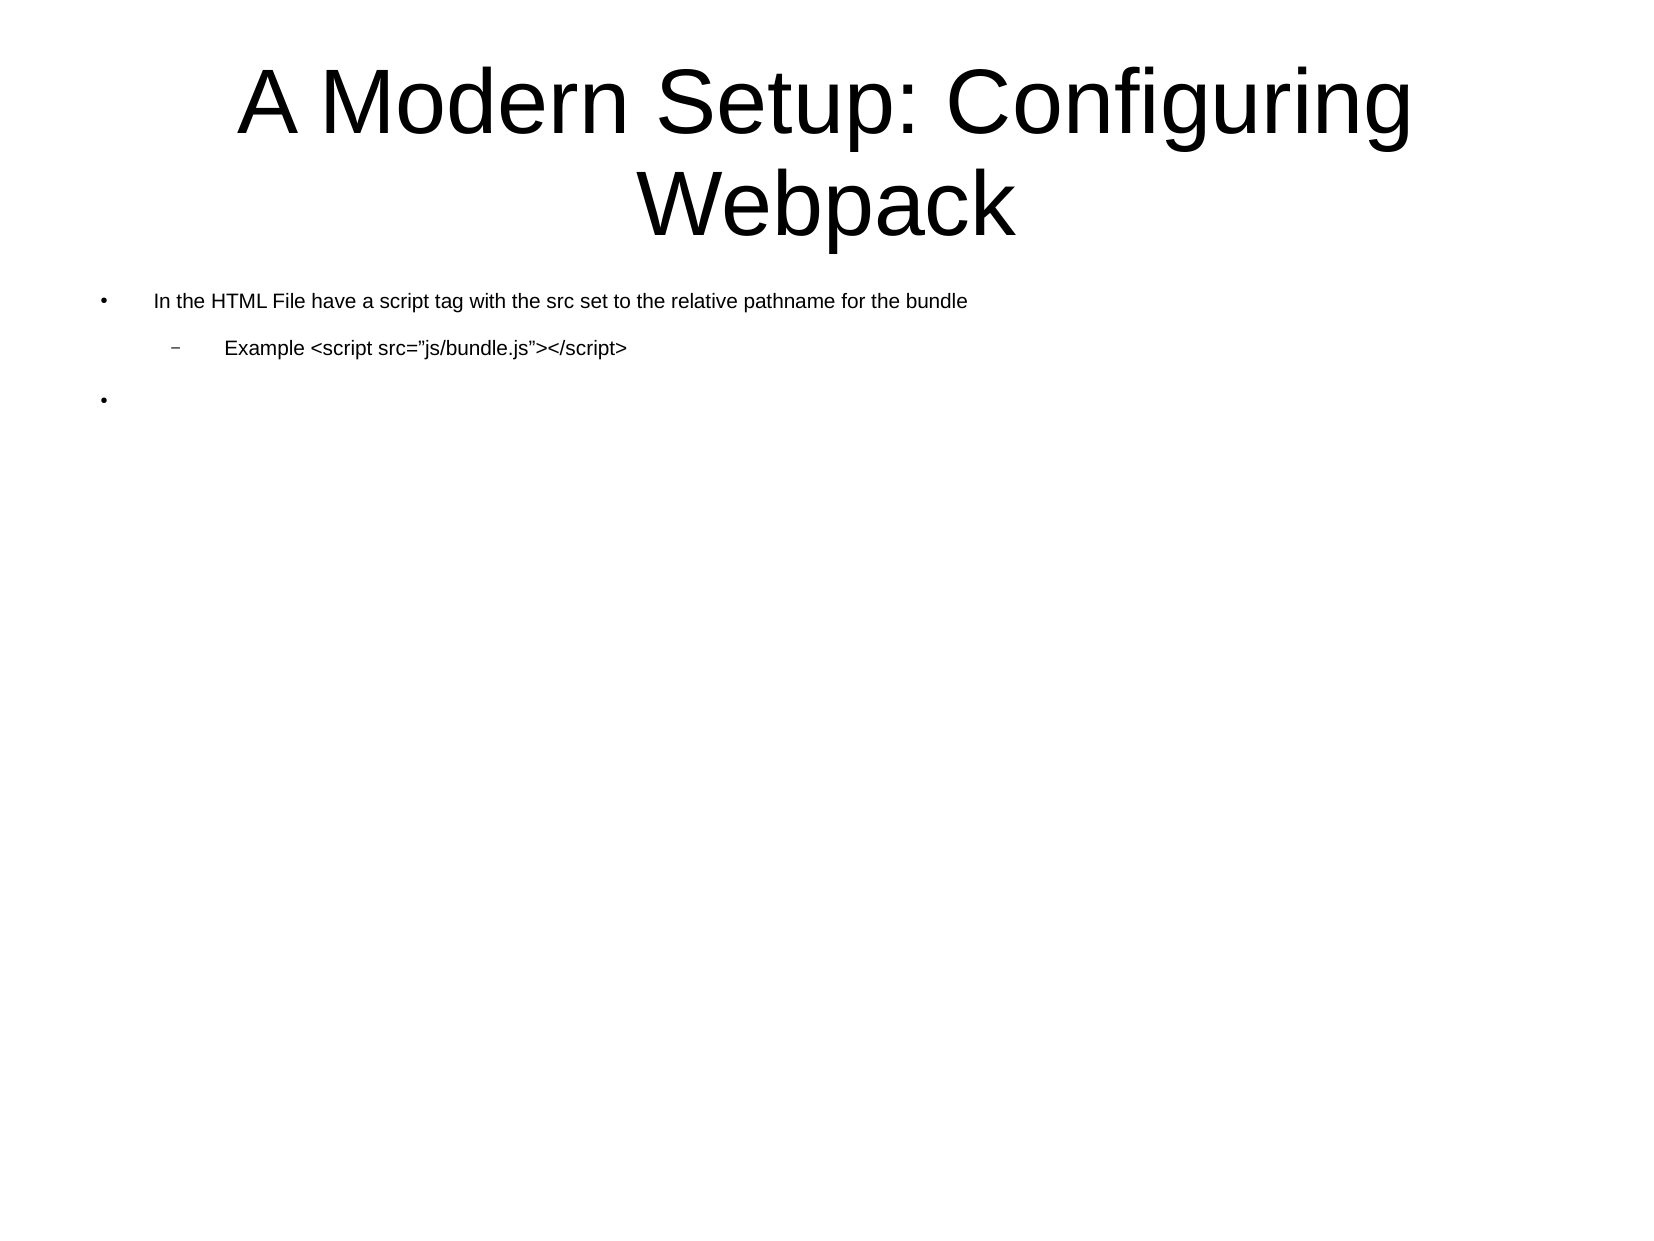

# A Modern Setup: Configuring Webpack
In the HTML File have a script tag with the src set to the relative pathname for the bundle
Example <script src=”js/bundle.js”></script>